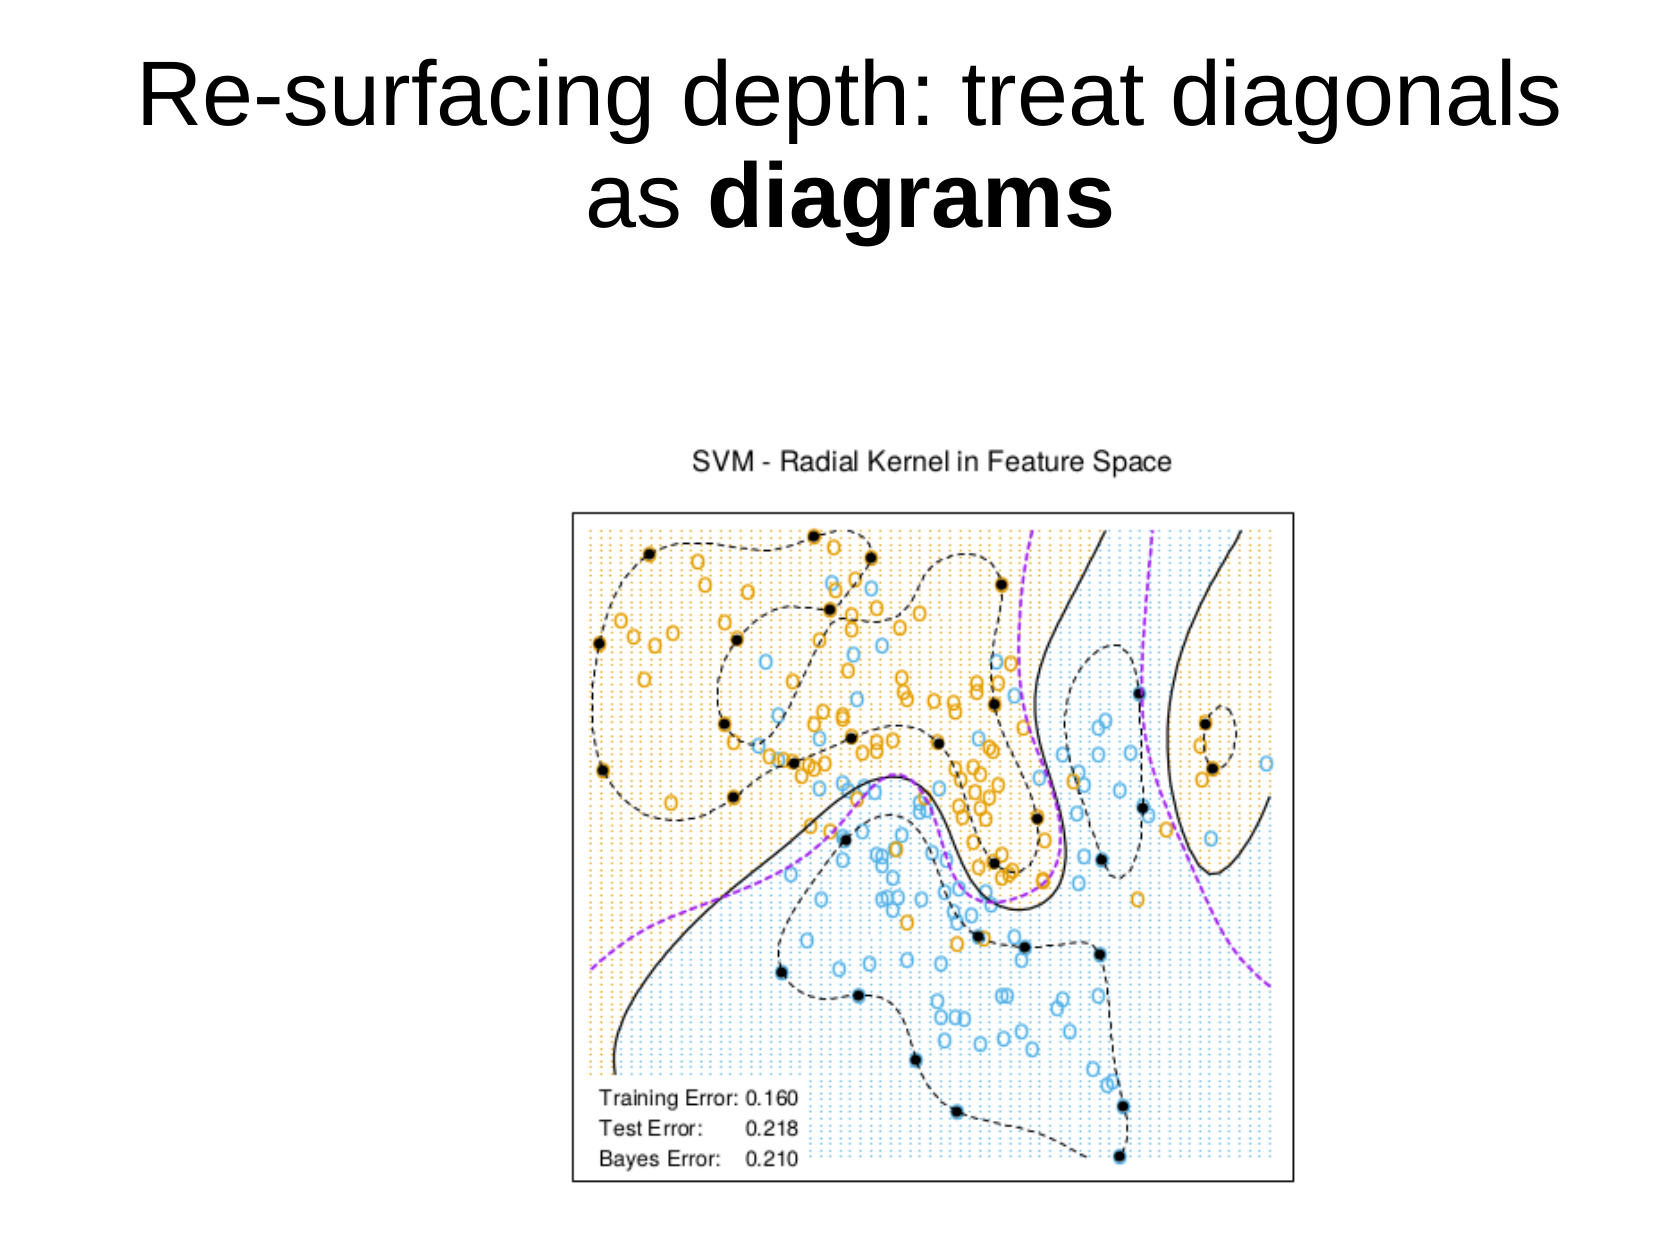

# Re-surfacing depth: treat diagonals as diagrams